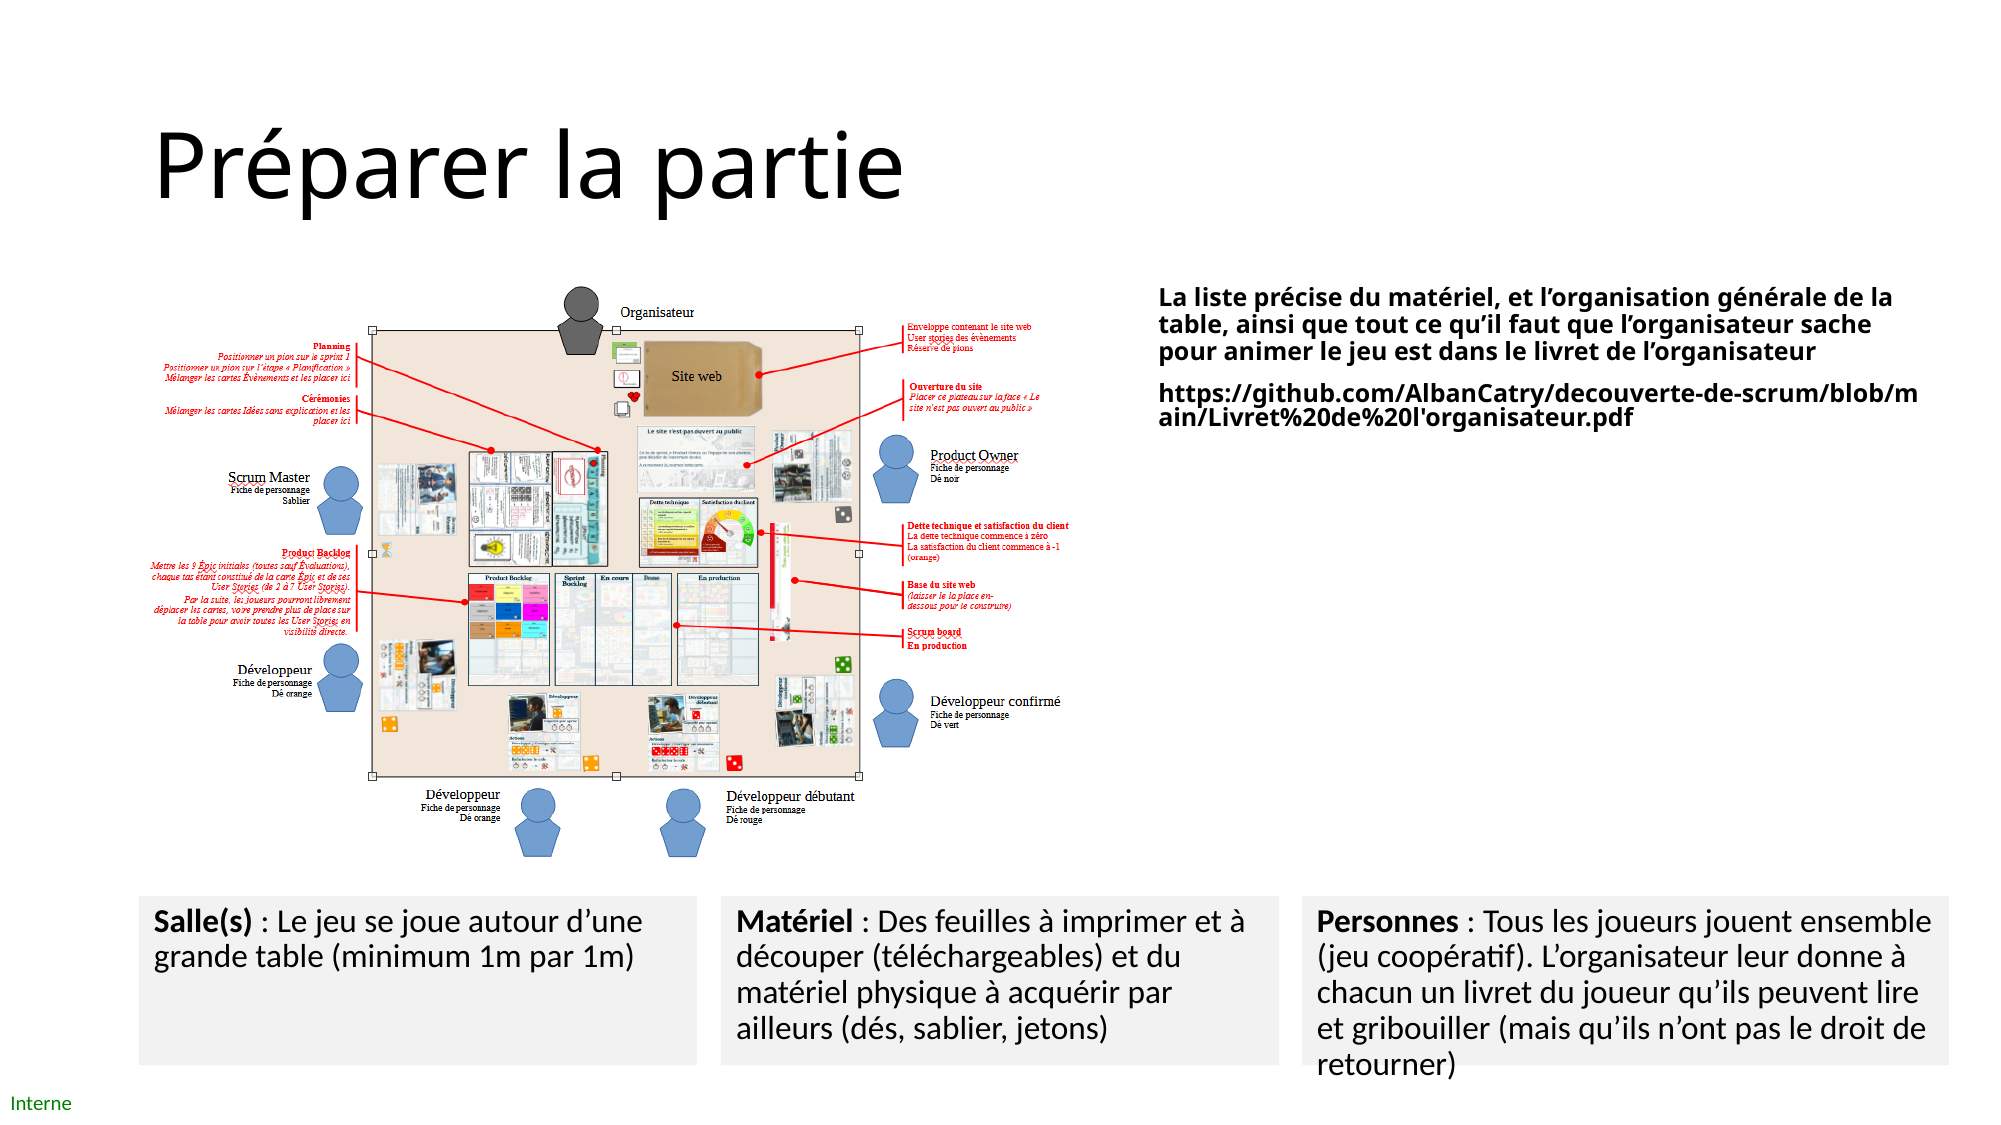

# Préparer la partie
La liste précise du matériel, et l’organisation générale de la table, ainsi que tout ce qu’il faut que l’organisateur sache pour animer le jeu est dans le livret de l’organisateur
https://github.com/AlbanCatry/decouverte-de-scrum/blob/main/Livret%20de%20l'organisateur.pdf
Salle(s) : Le jeu se joue autour d’une grande table (minimum 1m par 1m)
Matériel : Des feuilles à imprimer et à découper (téléchargeables) et du matériel physique à acquérir par ailleurs (dés, sablier, jetons)
Personnes : Tous les joueurs jouent ensemble (jeu coopératif). L’organisateur leur donne à chacun un livret du joueur qu’ils peuvent lire et gribouiller (mais qu’ils n’ont pas le droit de retourner)